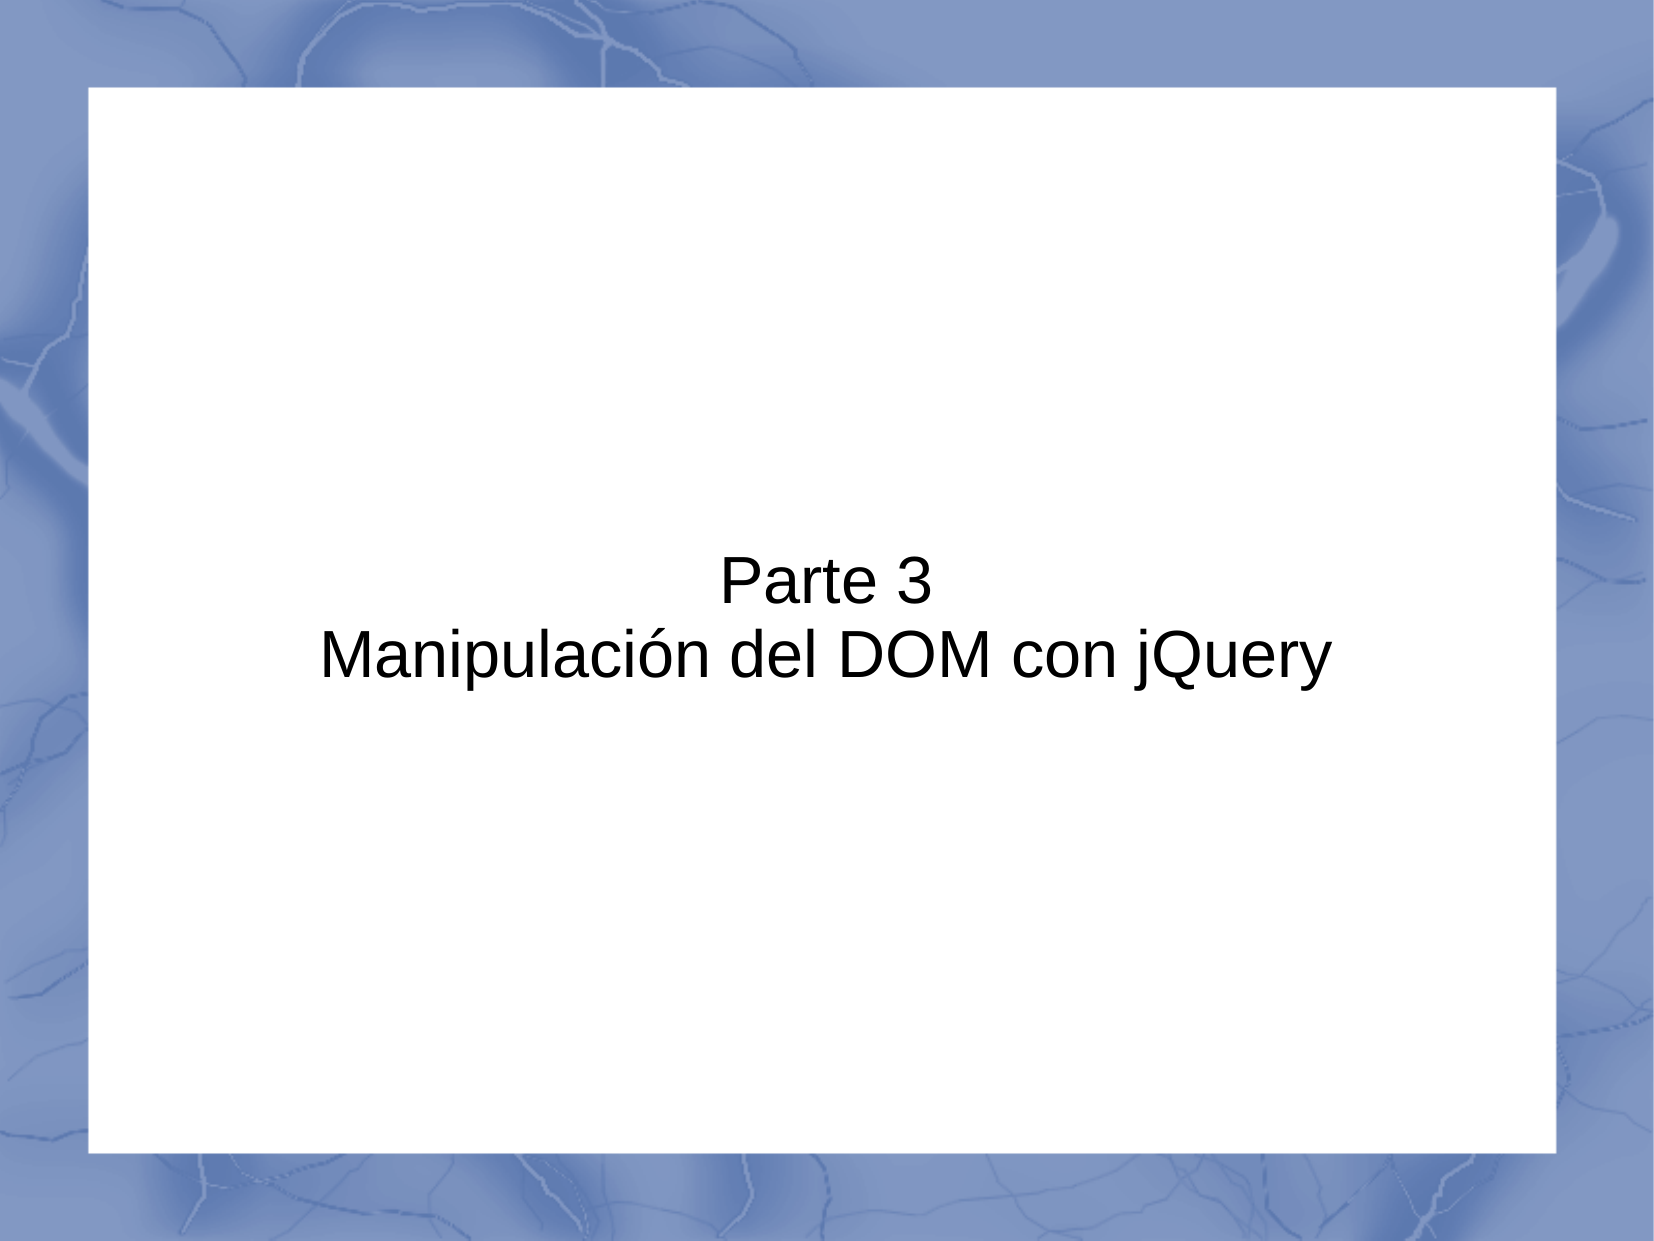

# Parte 3
Manipulación del DOM con jQuery